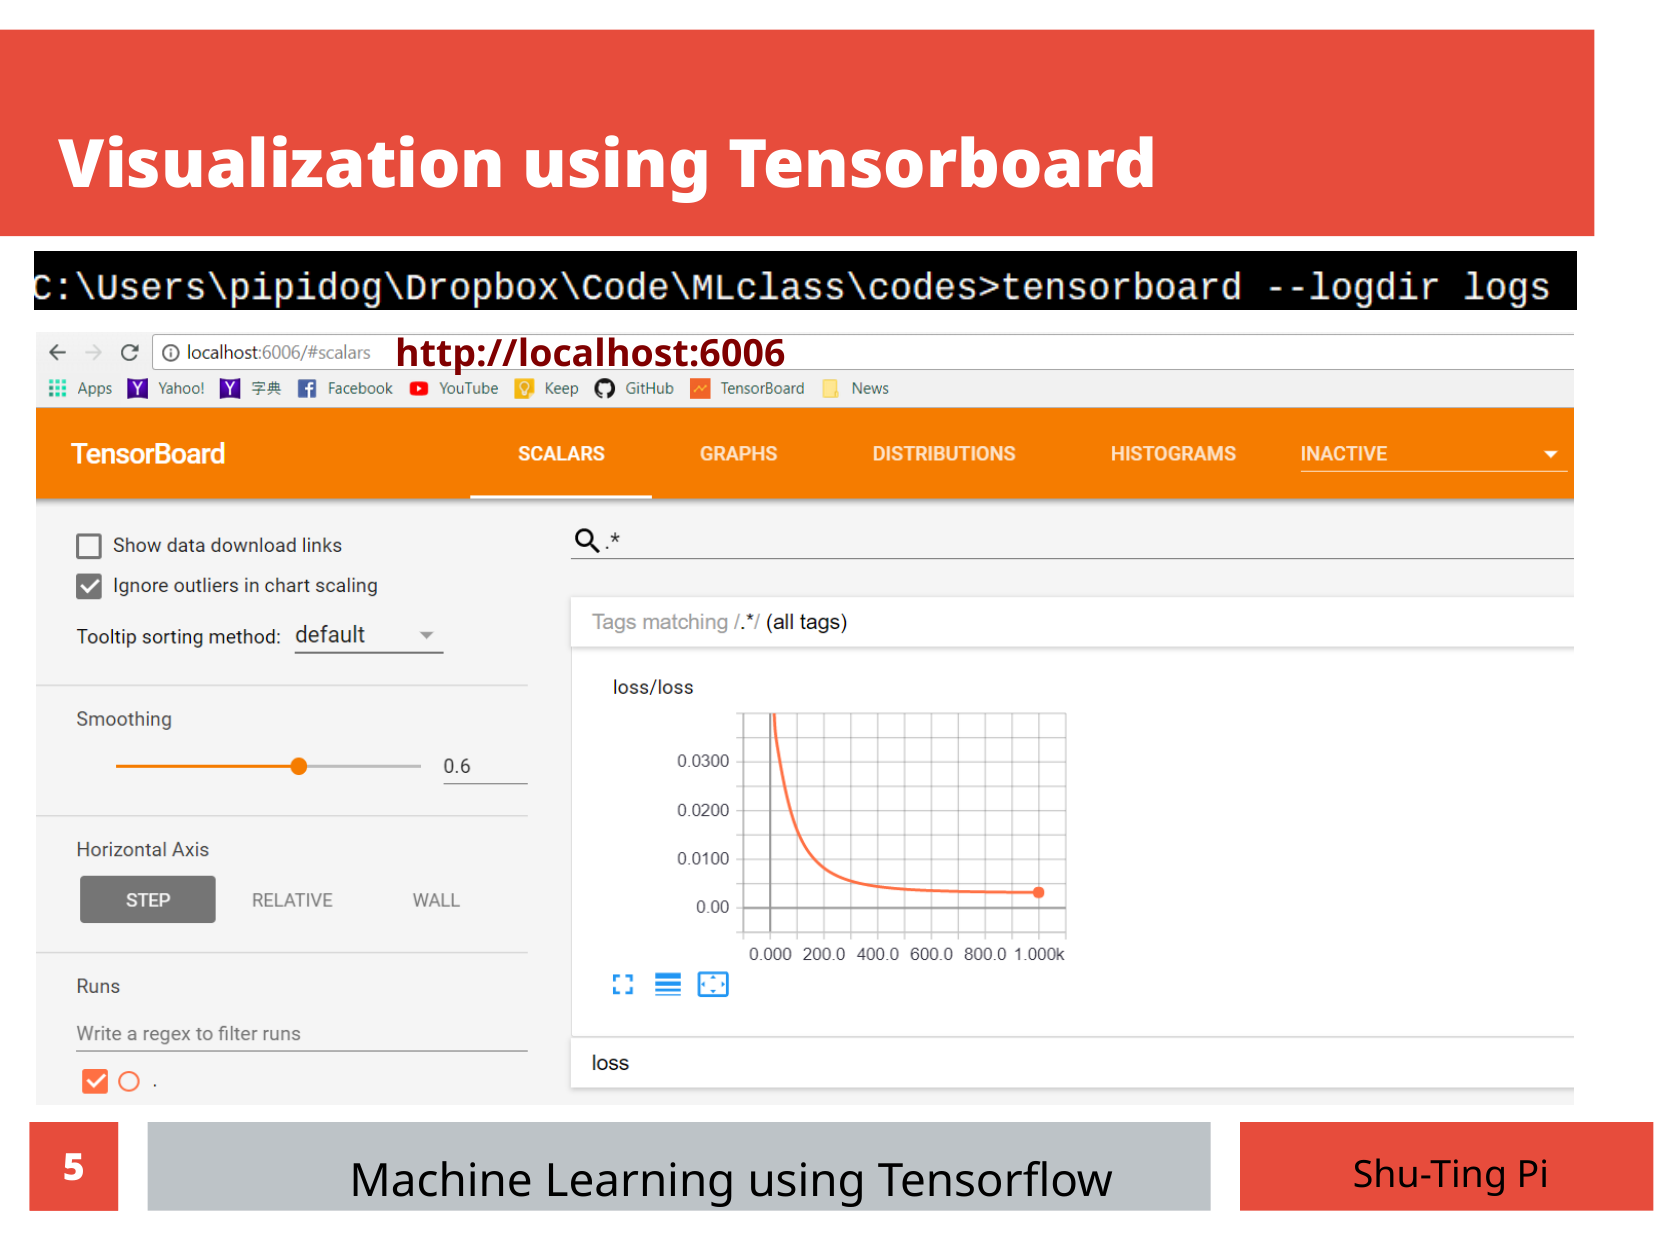

# Visualization using Tensorboard
http://localhost:6006
5
Machine Learning using Tensorflow
Shu-Ting Pi